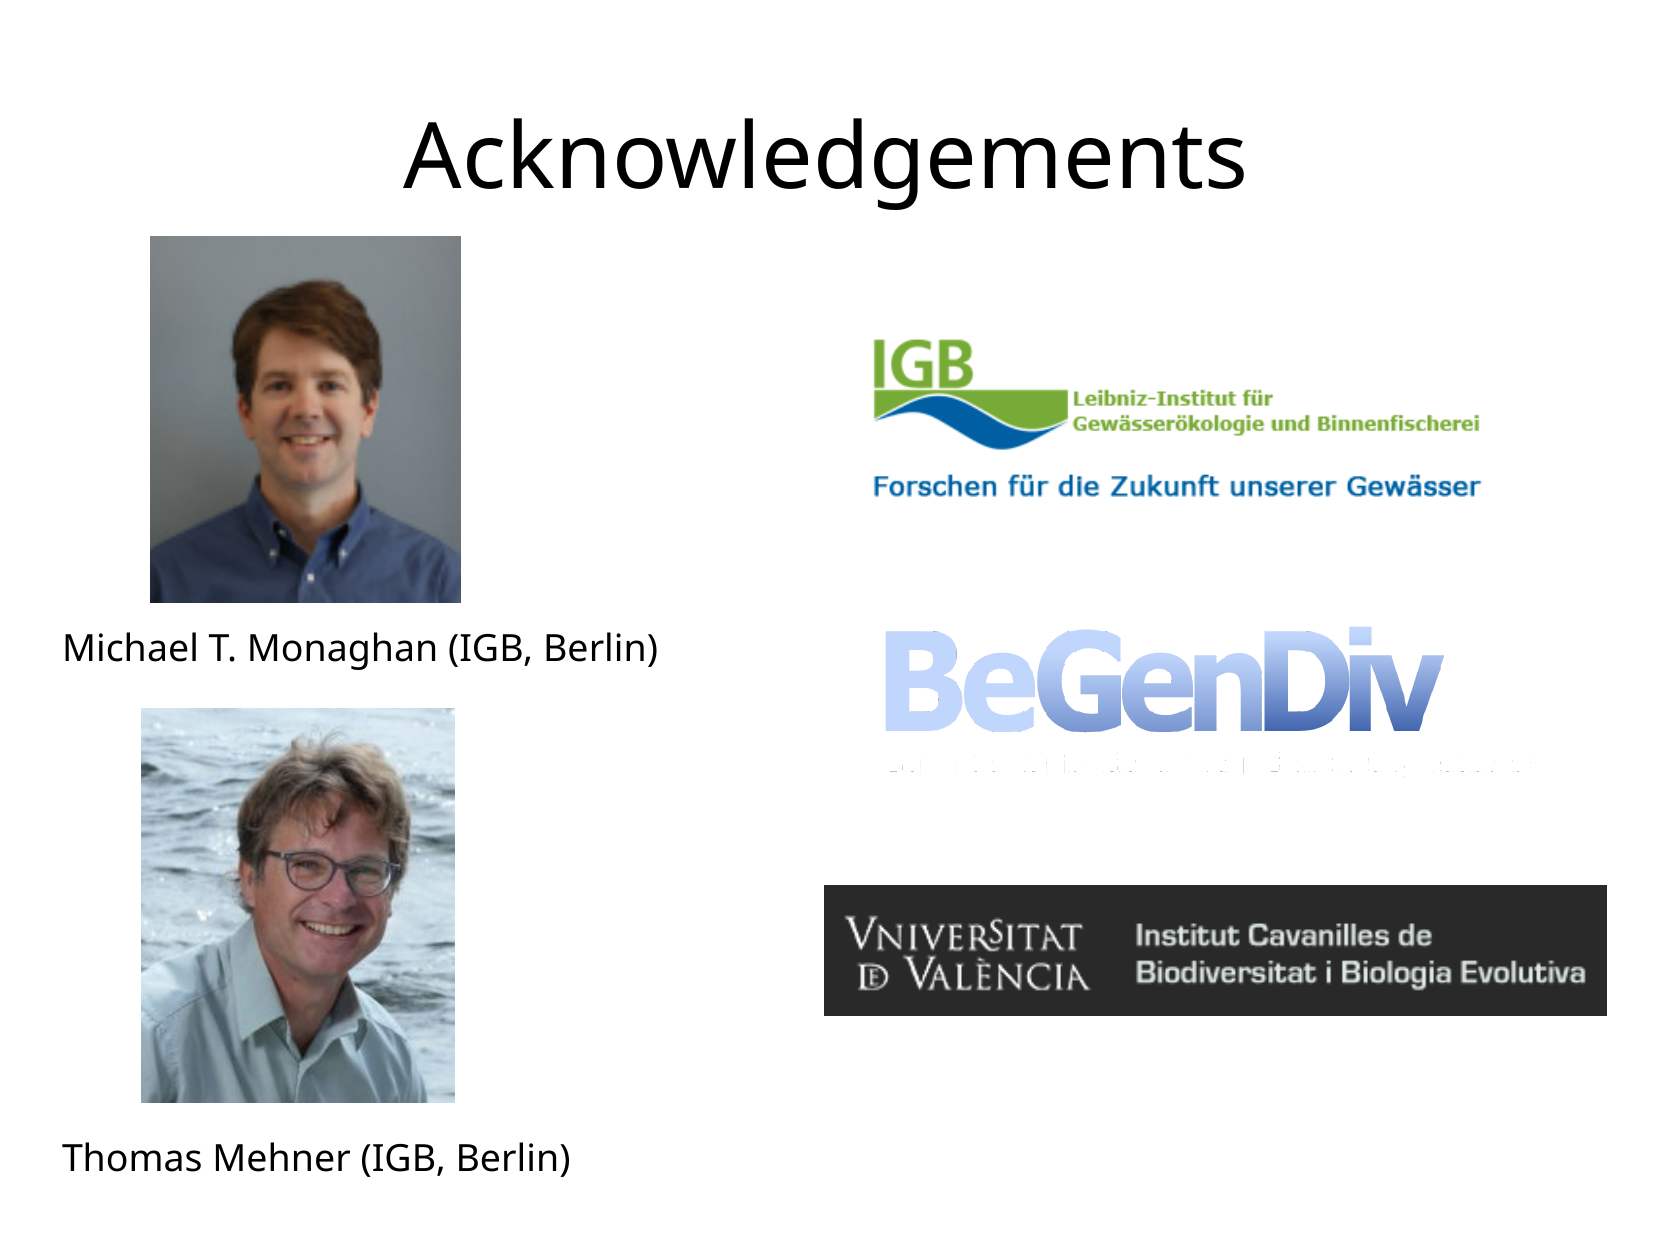

# Acknowledgements
Michael T. Monaghan (IGB, Berlin)
Thomas Mehner (IGB, Berlin)